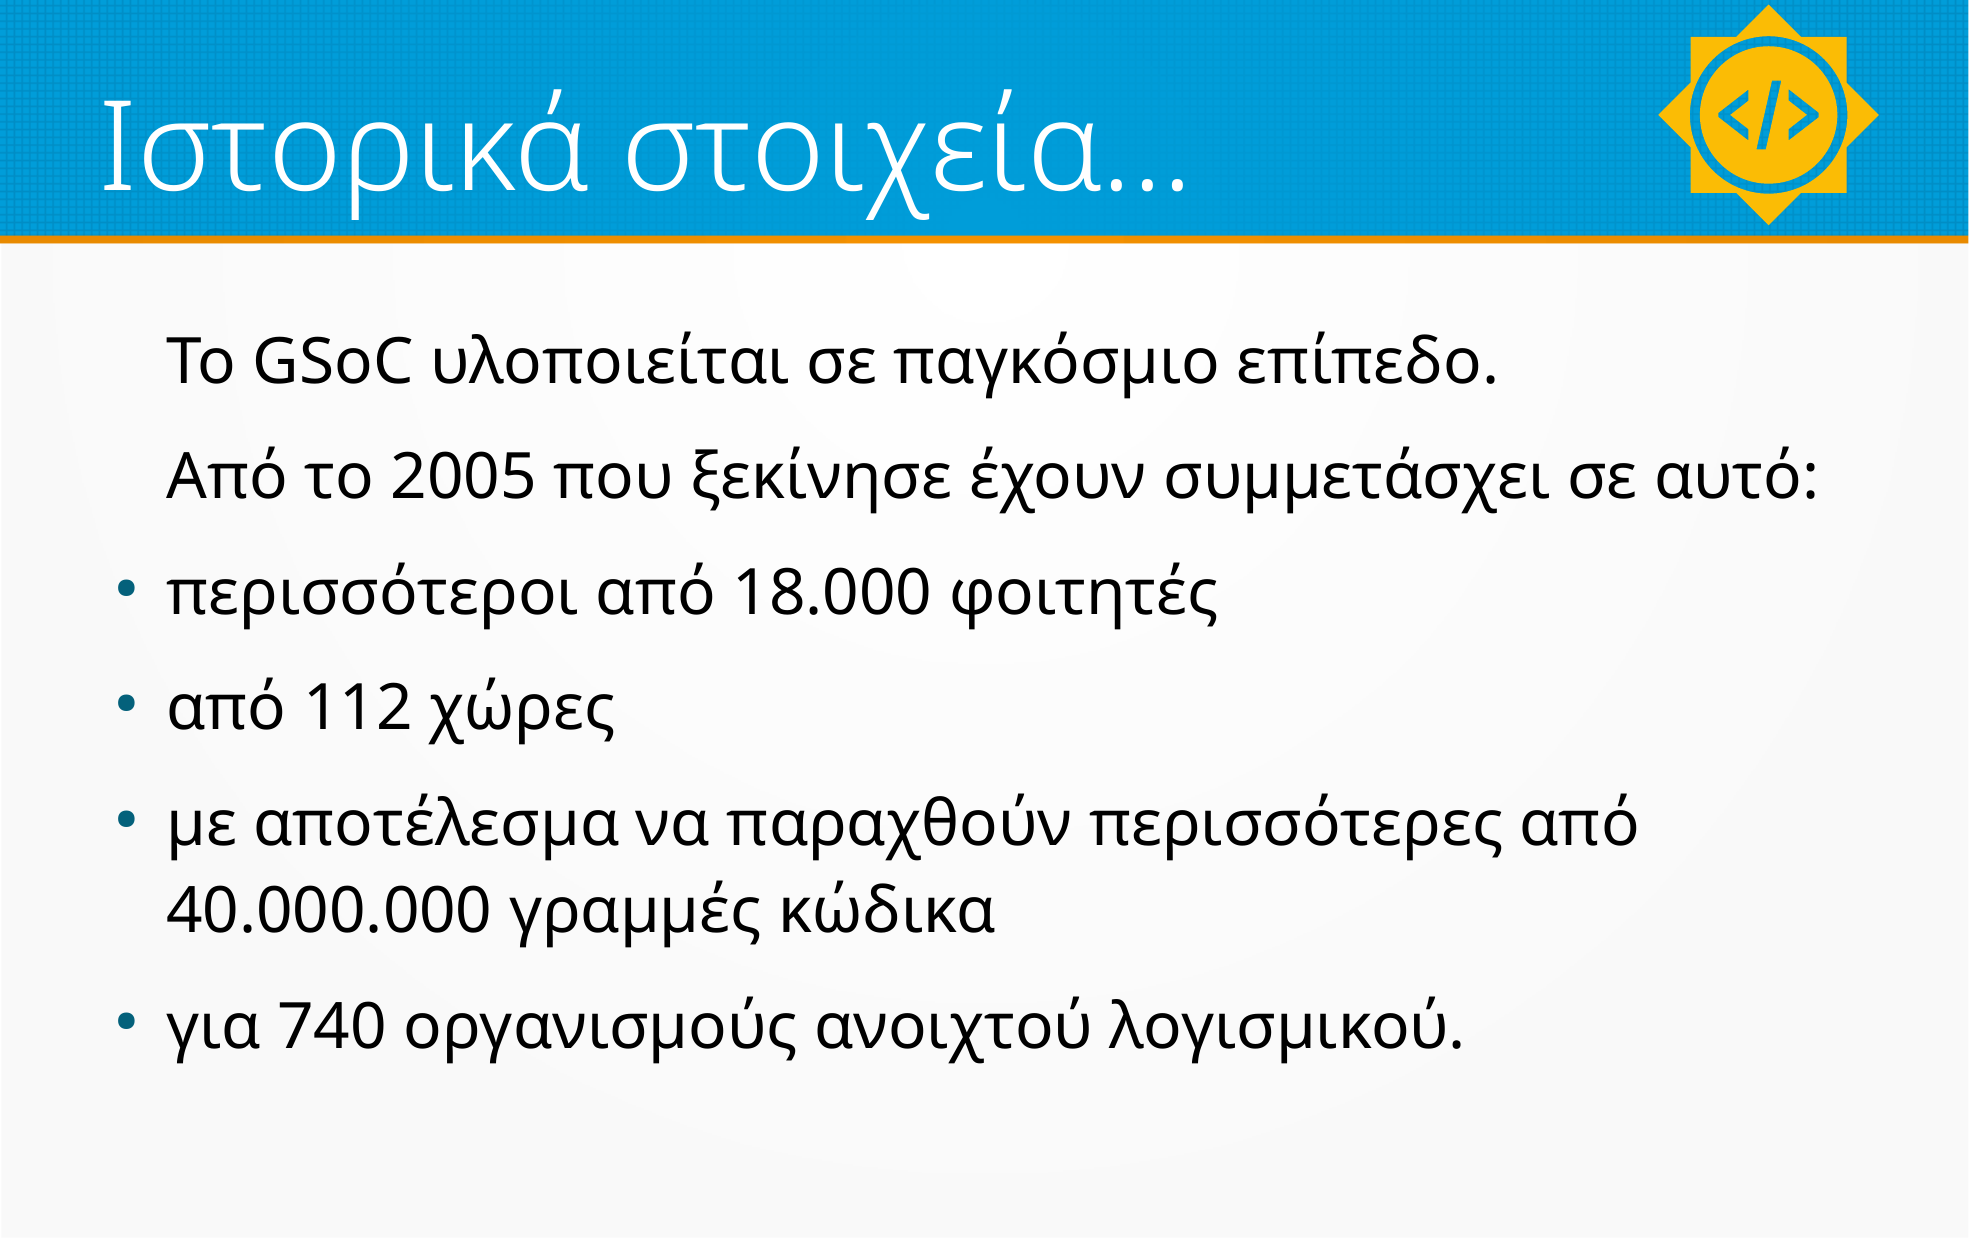

# Ιστορικά στοιχεία...
To GSoC υλοποιείται σε παγκόσμιο επίπεδο.
Από το 2005 που ξεκίνησε έχουν συμμετάσχει σε αυτό:
περισσότεροι από 18.000 φοιτητές
από 112 χώρες
με αποτέλεσμα να παραχθούν περισσότερες από 40.000.000 γραμμές κώδικα
για 740 οργανισμούς ανοιχτού λογισμικού.